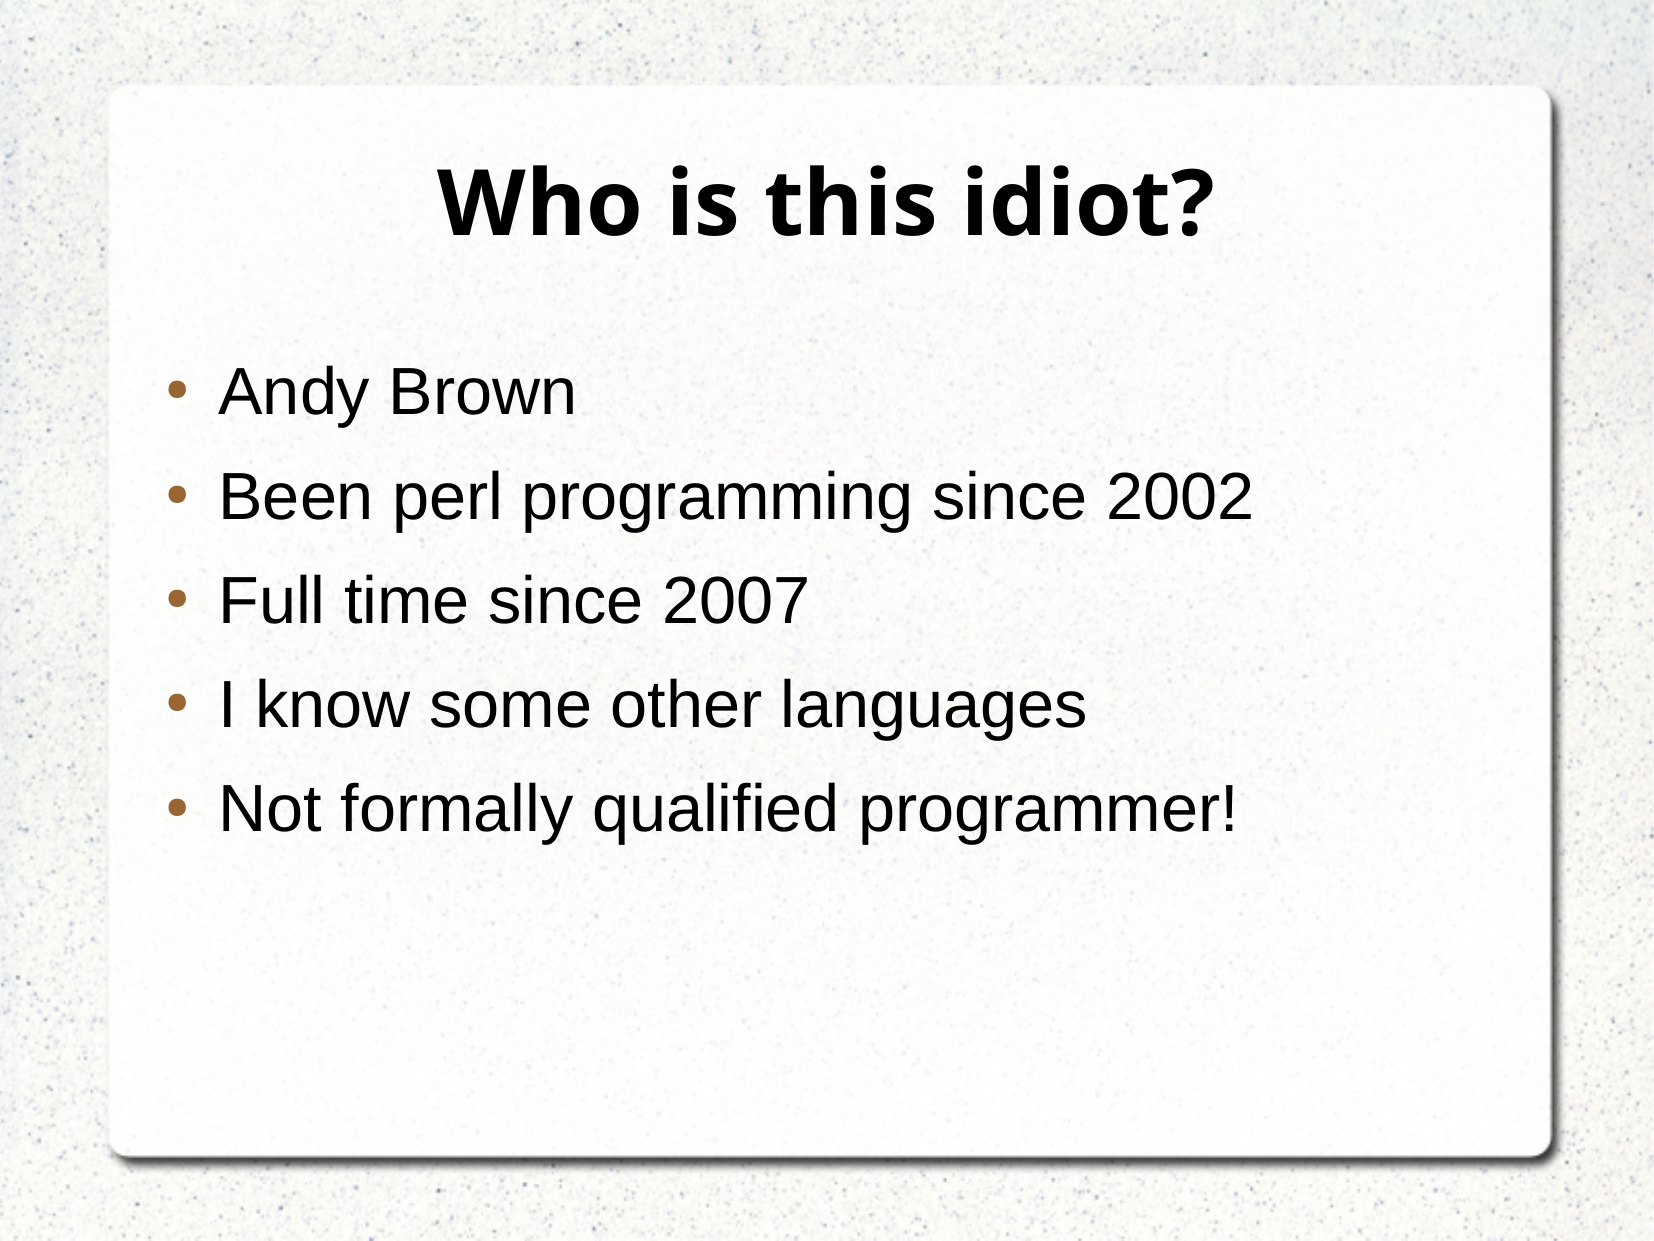

# Who is this idiot?
Andy Brown
Been perl programming since 2002
Full time since 2007
I know some other languages
Not formally qualified programmer!